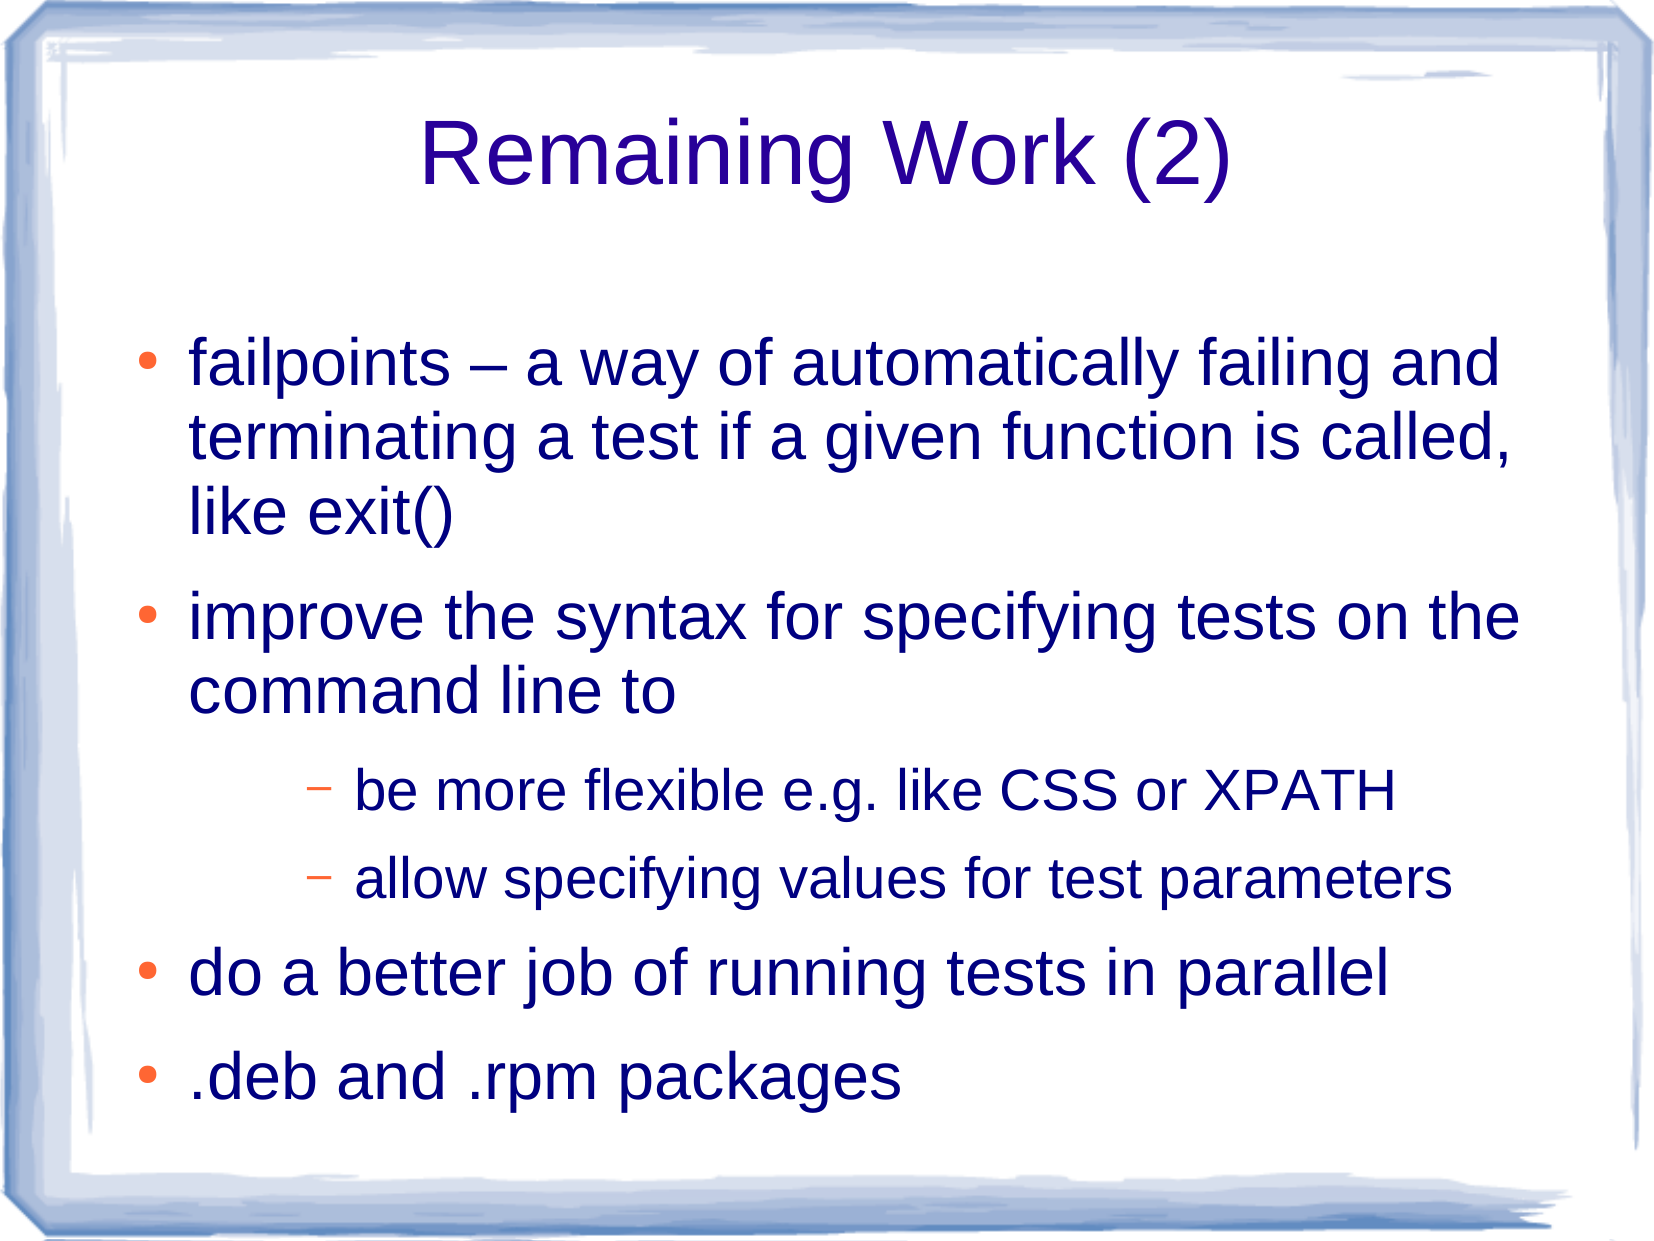

# Remaining Work (2)
failpoints – a way of automatically failing and terminating a test if a given function is called, like exit()
improve the syntax for specifying tests on the command line to
be more flexible e.g. like CSS or XPATH
allow specifying values for test parameters
do a better job of running tests in parallel
.deb and .rpm packages